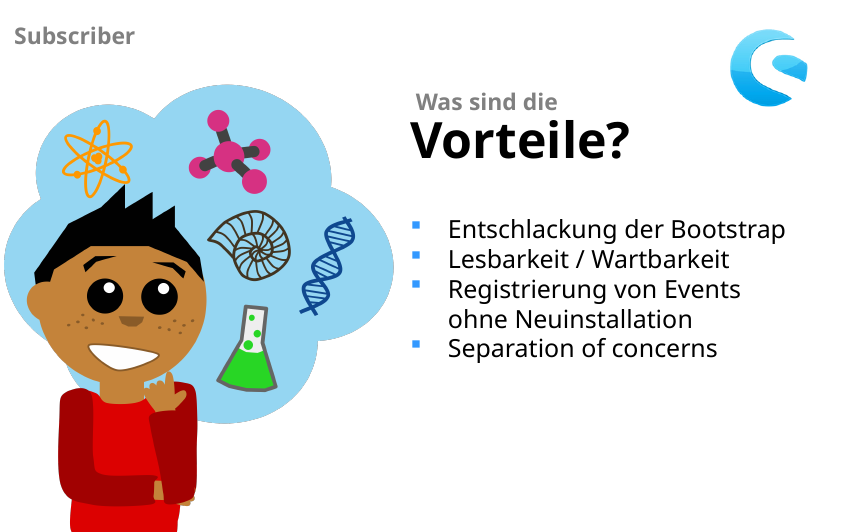

Subscriber
# Was sind die
Vorteile?
Entschlackung der Bootstrap
Lesbarkeit / Wartbarkeit
Registrierung von Events
ohne Neuinstallation
Separation of concerns